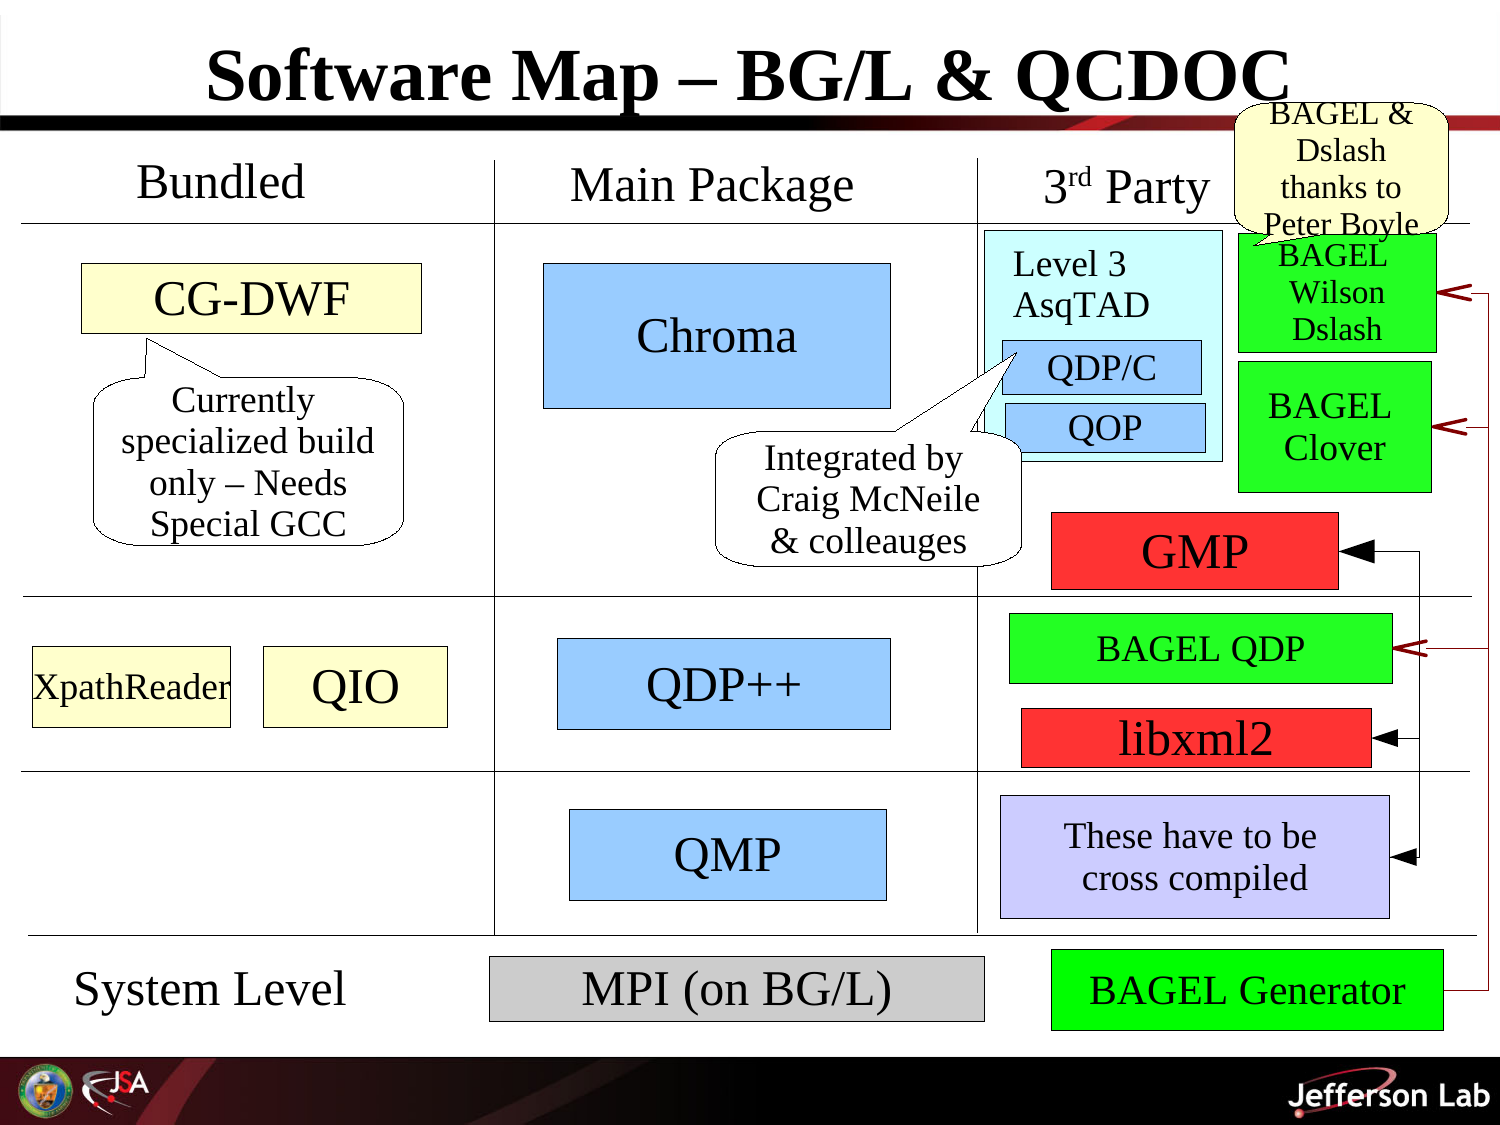

# Software Map – BG/L & QCDOC
BAGEL & Dslash thanks to Peter Boyle
Bundled
Main Package
3rd Party
BAGEL
Wilson
Dslash
Level 3
AsqTAD
Chroma
CG-DWF
QDP/C
BAGEL
Clover
Currently
specialized build only – Needs Special GCC
QOP
Integrated by
Craig McNeile
& colleauges
GMP
BAGEL QDP
QDP++
XpathReader
QIO
libxml2
These have to be
cross compiled
QMP
BAGEL Generator
System Level
MPI (on BG/L)